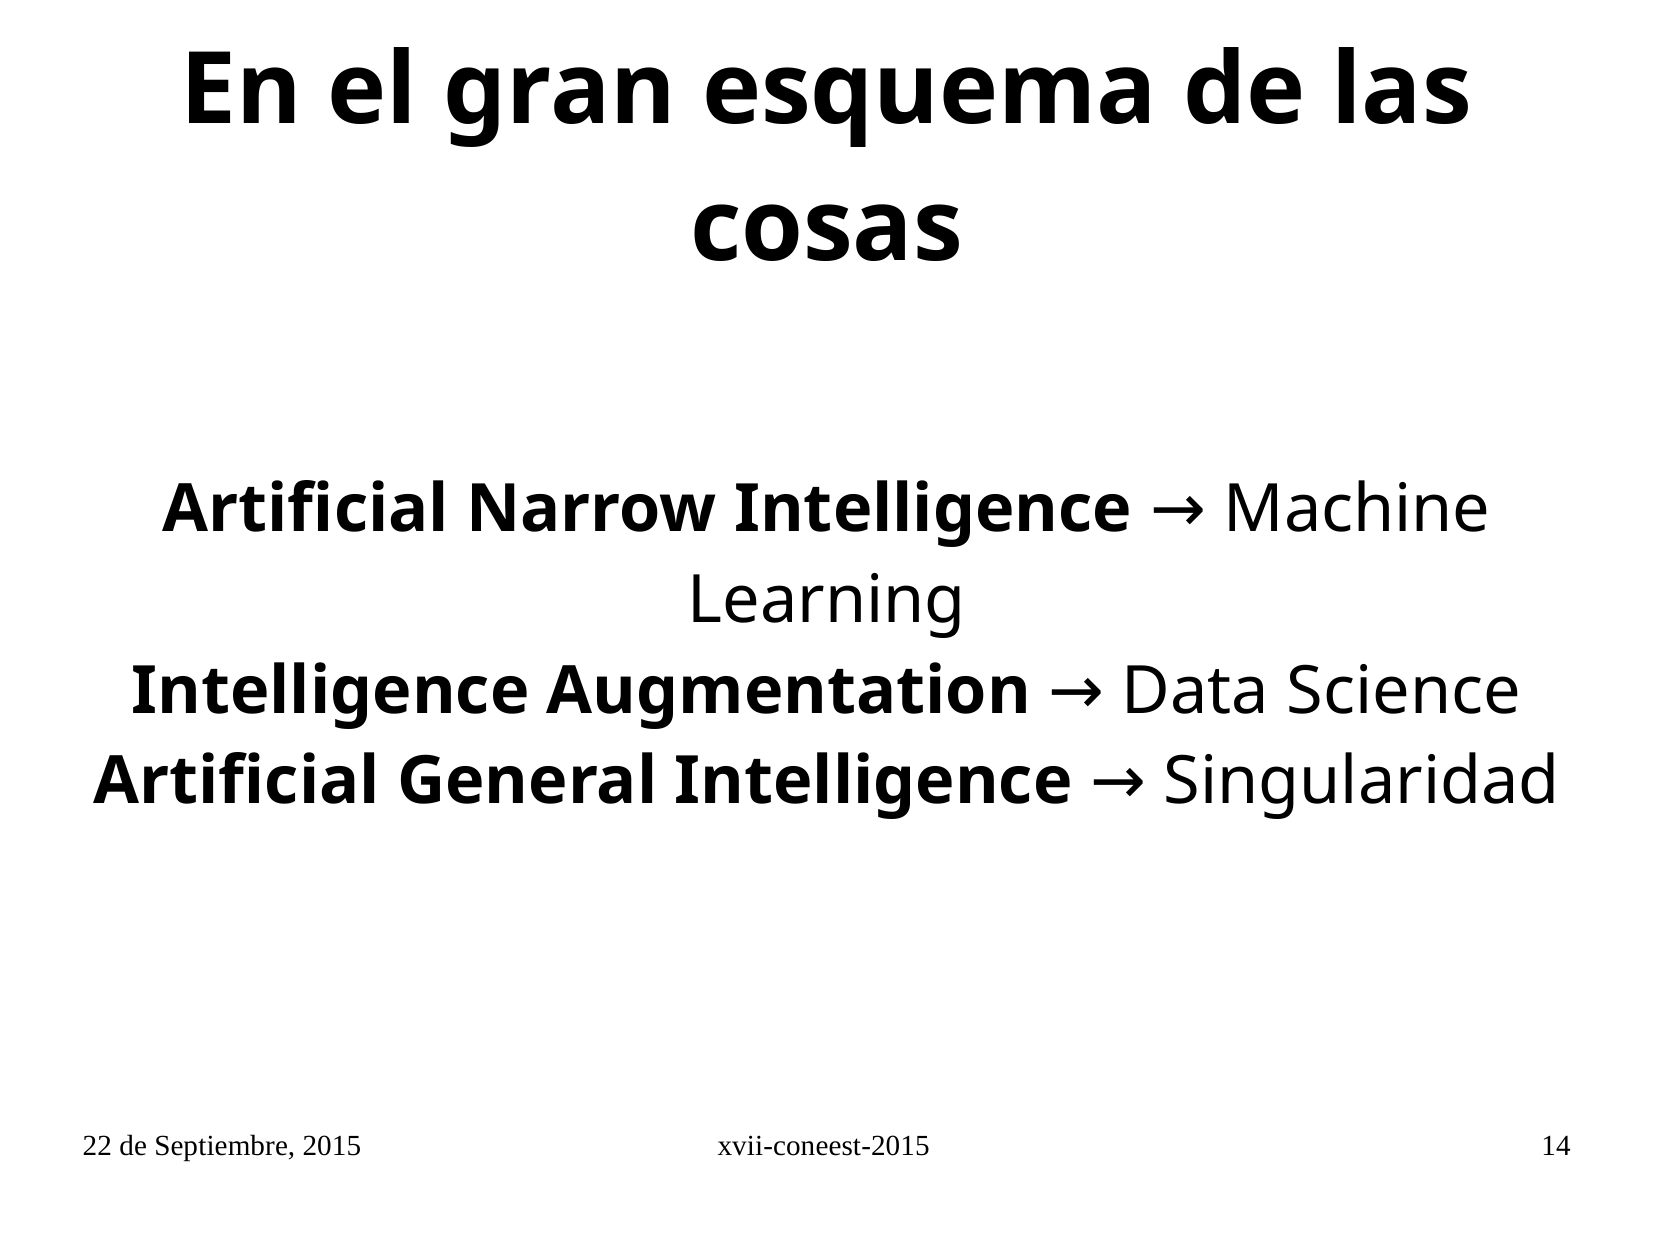

# En el gran esquema de las cosas
Artificial Narrow Intelligence → Machine Learning
Intelligence Augmentation → Data Science
Artificial General Intelligence → Singularidad
22 de Septiembre, 2015
xvii-coneest-2015
14